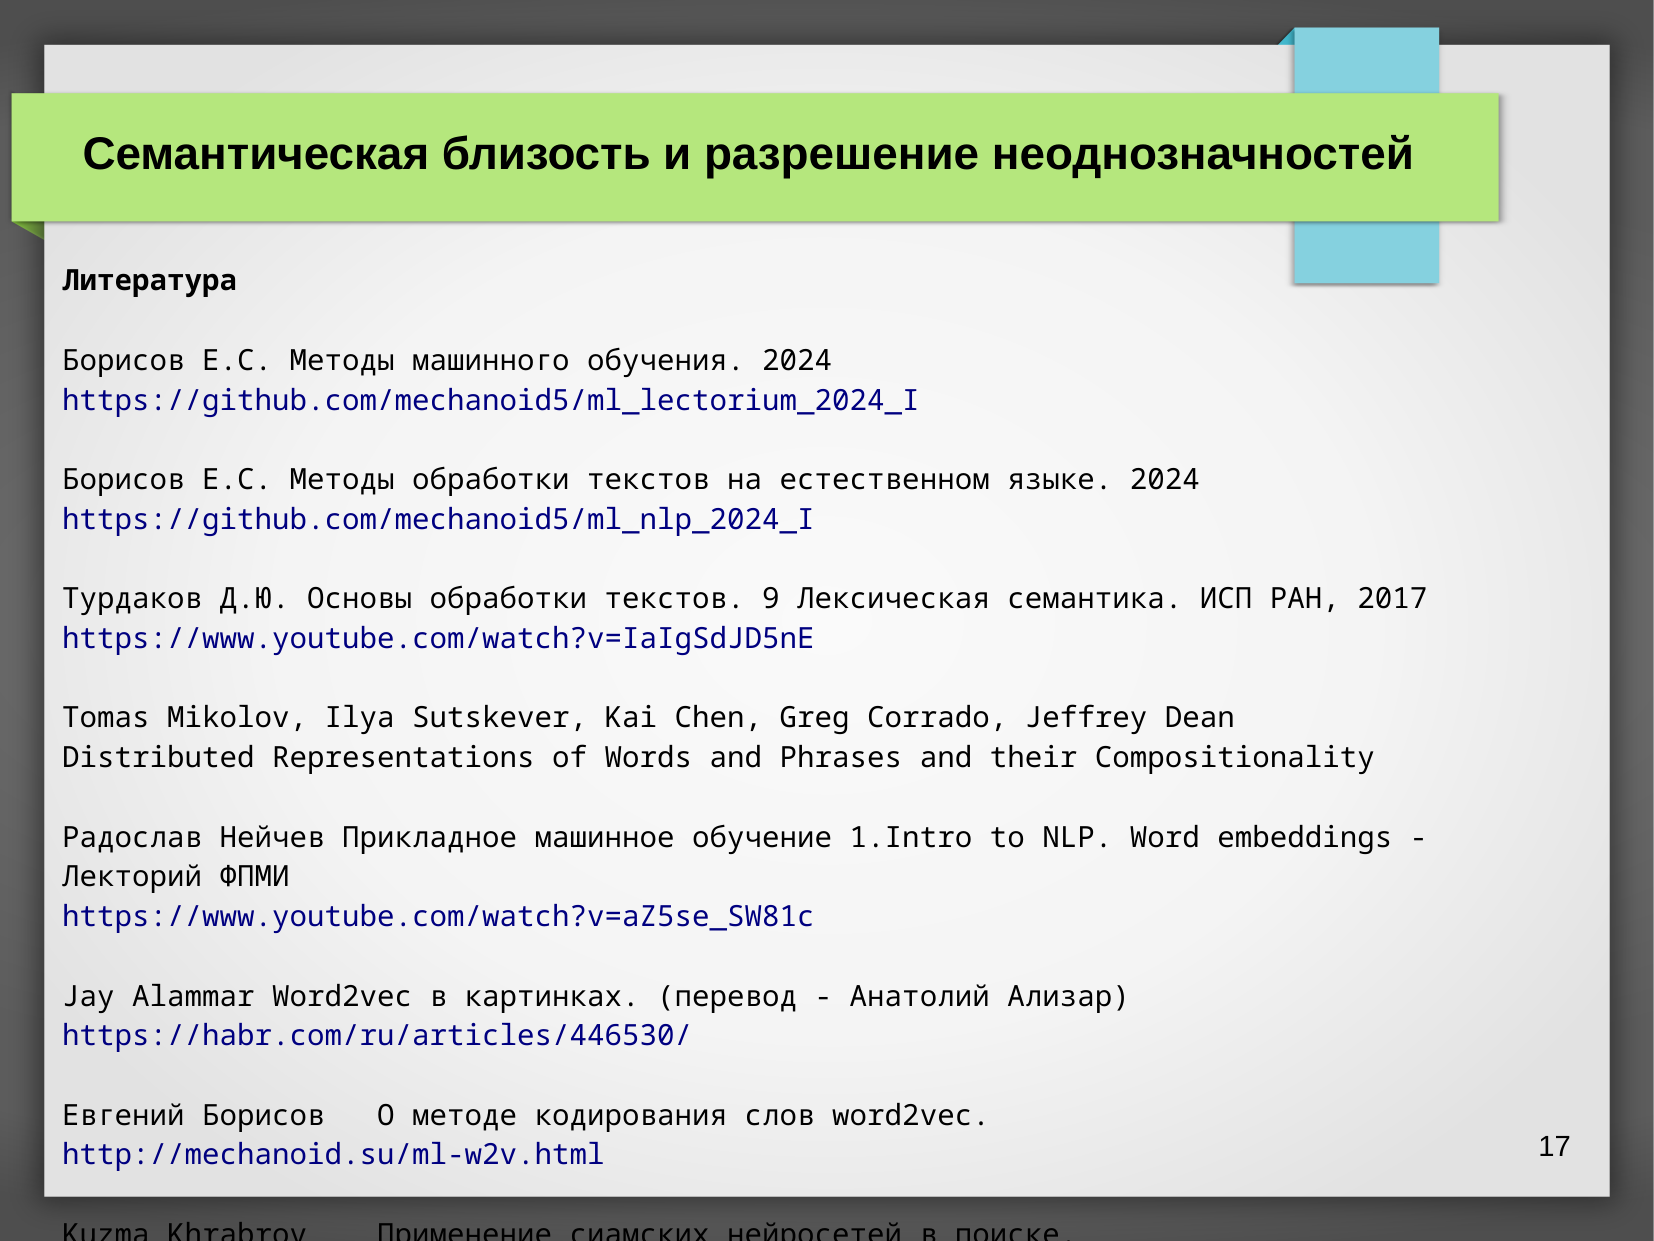

# Семантическая близость и разрешение неоднозначностей
Литература
Борисов Е.С. Методы машинного обучения. 2024
https://github.com/mechanoid5/ml_lectorium_2024_I
Борисов Е.С. Методы обработки текстов на естественном языке. 2024
https://github.com/mechanoid5/ml_nlp_2024_I
Турдаков Д.Ю. Основы обработки текстов. 9 Лексическая семантика. ИСП РАН, 2017
https://www.youtube.com/watch?v=IaIgSdJD5nE
Tomas Mikolov, Ilya Sutskever, Kai Chen, Greg Corrado, Jeffrey Dean
Distributed Representations of Words and Phrases and their Compositionality
Радослав Нейчев Прикладное машинное обучение 1.Intro to NLP. Word embeddings - Лекторий ФПМИ
https://www.youtube.com/watch?v=aZ5se_SW81c
Jay Alammar Word2vec в картинках. (перевод - Анатолий Ализар)
https://habr.com/ru/articles/446530/
Евгений Борисов О методе кодирования слов word2vec.
http://mechanoid.su/ml-w2v.html
Kuzma Khrabrov Применение сиамских нейросетей в поиске.
https://habr.com/ru/company/mailru/blog/468075/
17